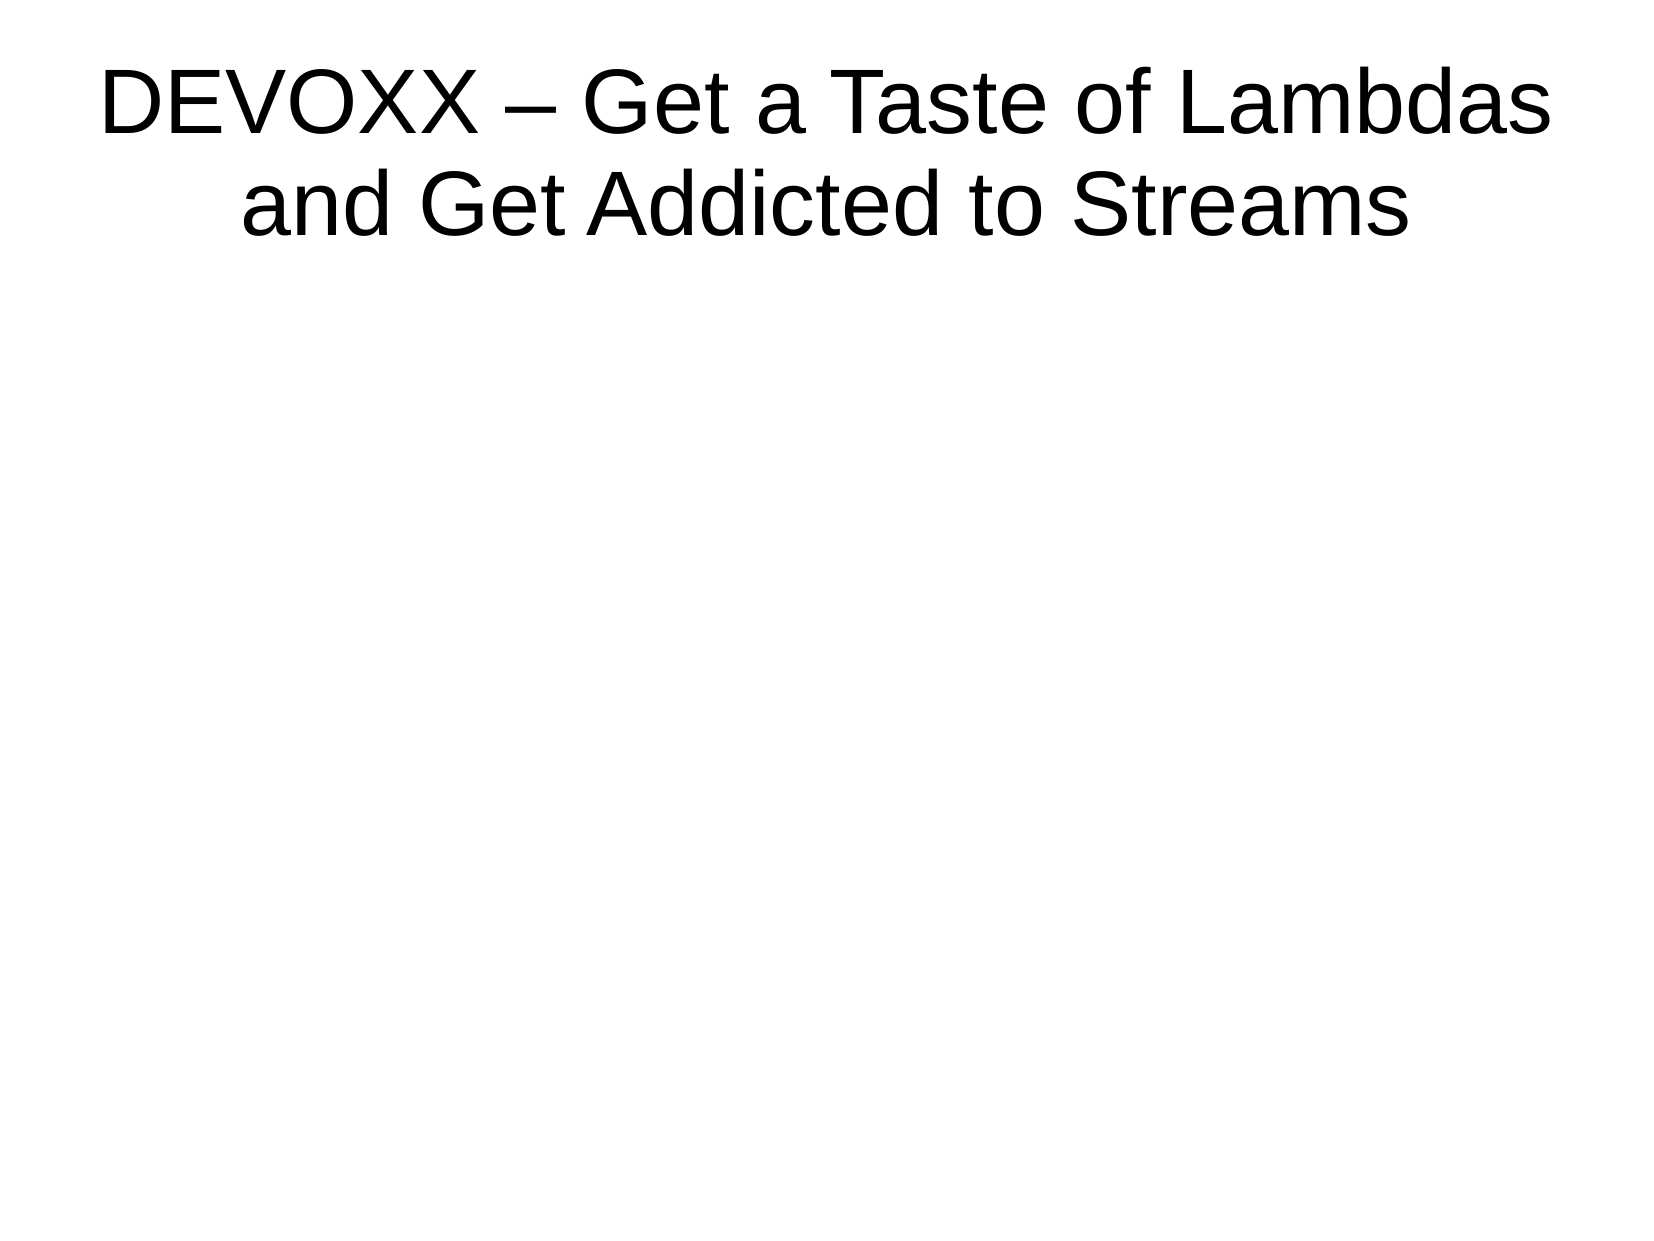

# DEVOXX – Get a Taste of Lambdas and Get Addicted to Streams